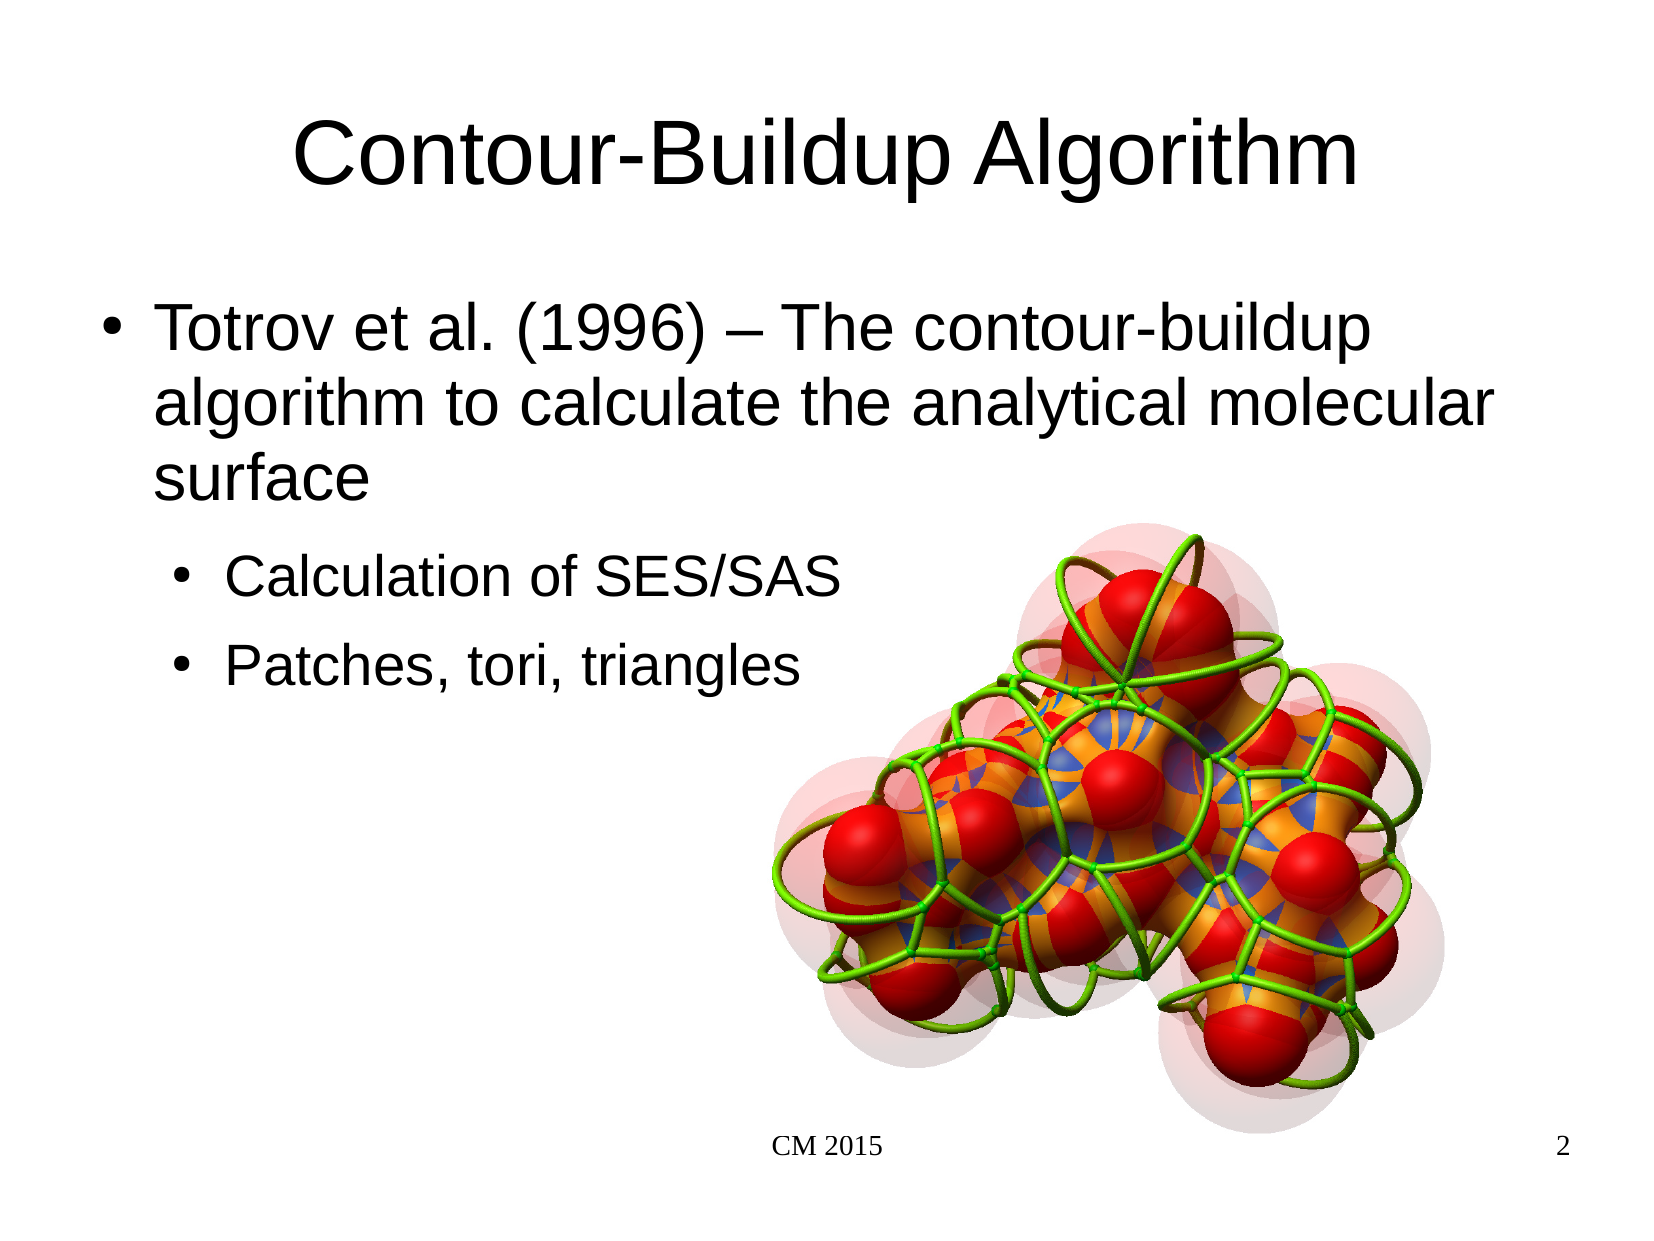

# Contour-Buildup Algorithm
Totrov et al. (1996) – The contour-buildup algorithm to calculate the analytical molecular surface
Calculation of SES/SAS
Patches, tori, triangles
CM 2015
2